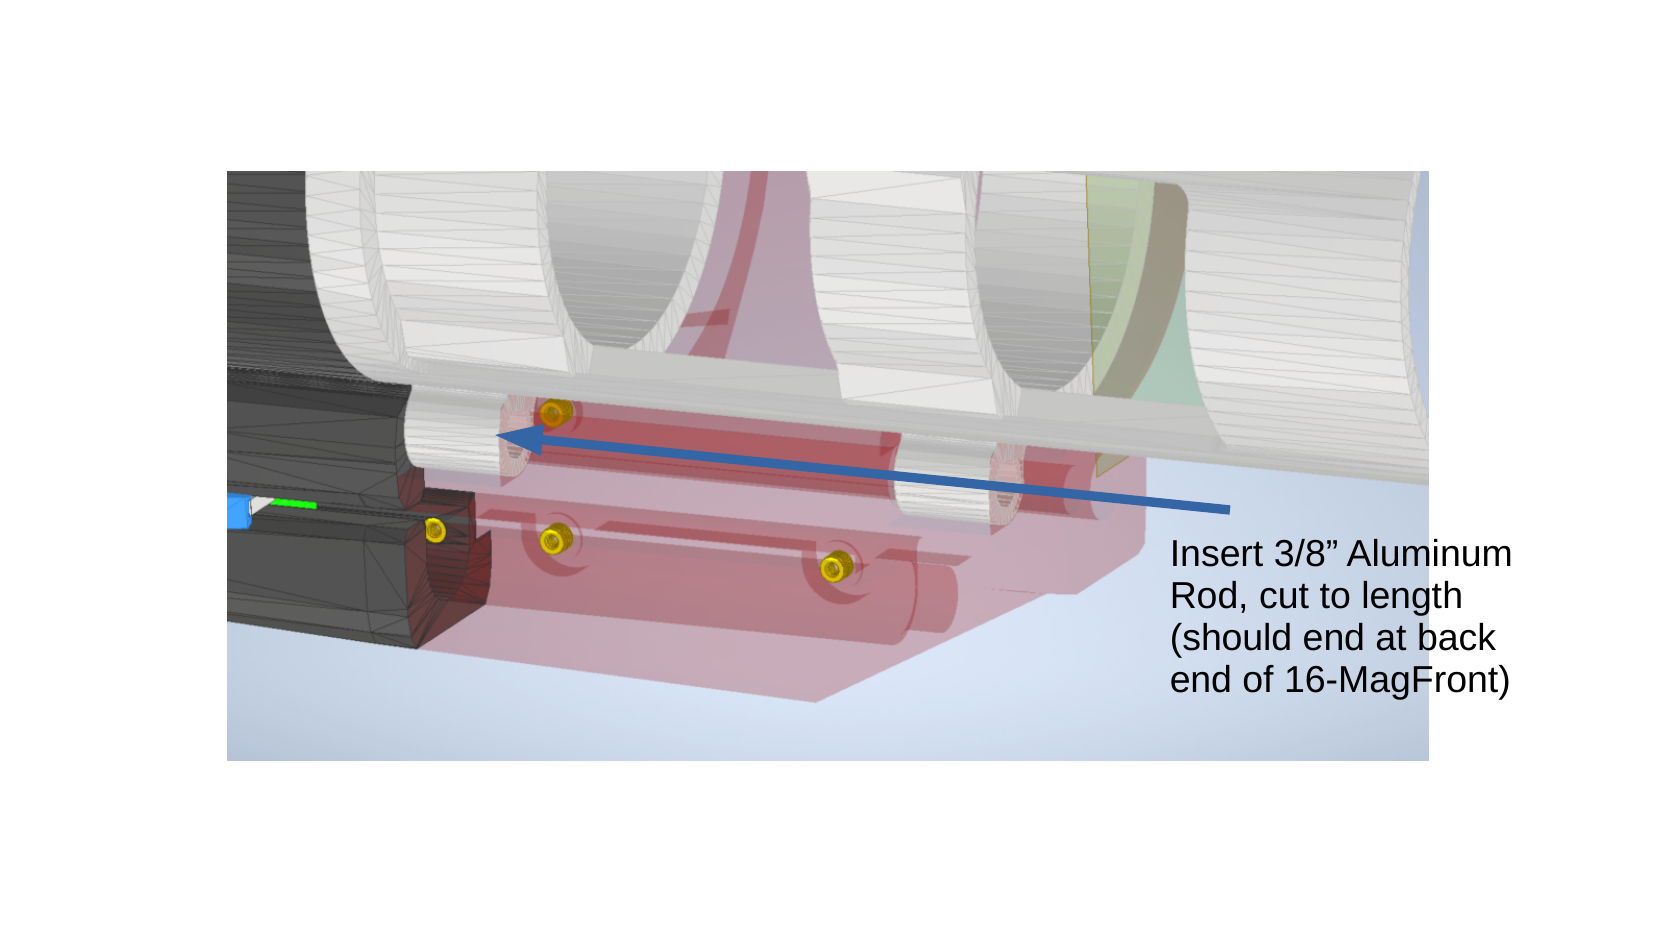

Insert 3/8” Aluminum Rod, cut to length
(should end at back end of 16-MagFront)